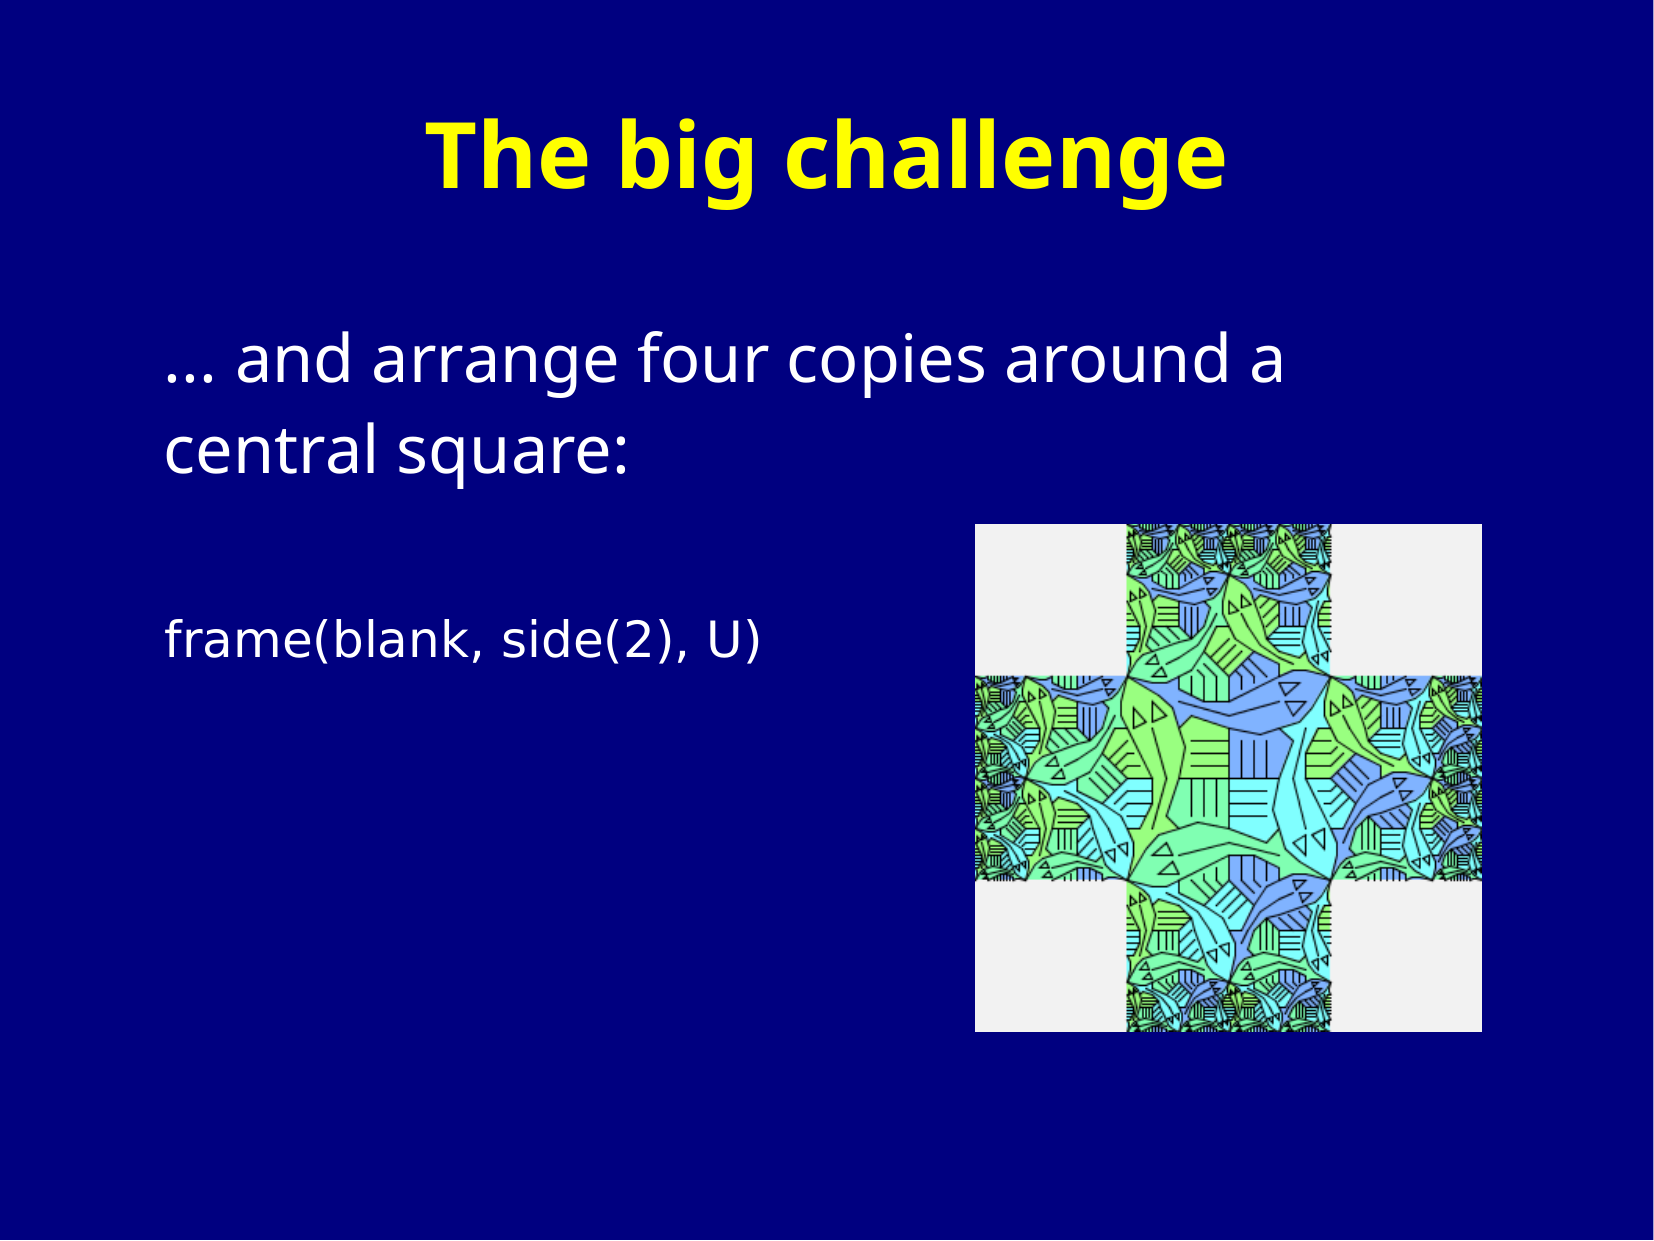

# The big challenge
... and arrange four copies around a central square:
frame(blank, side(2), U)